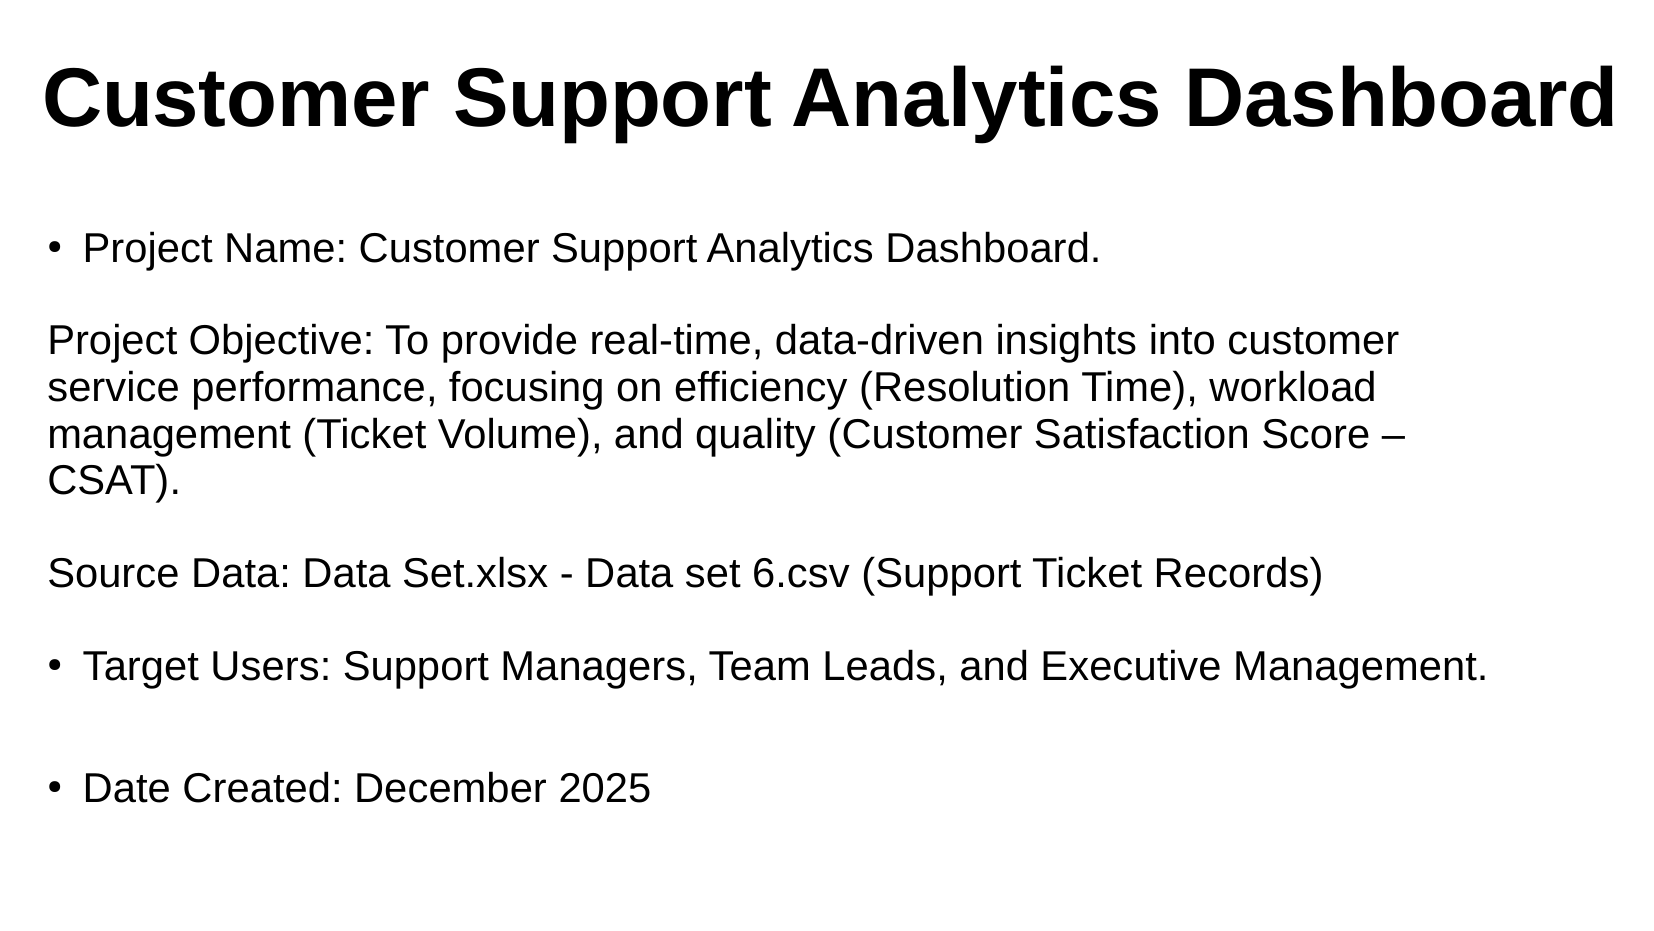

# Customer Support Analytics Dashboard
Project Name: Customer Support Analytics Dashboard.
Project Objective: To provide real-time, data-driven insights into customer service performance, focusing on efficiency (Resolution Time), workload management (Ticket Volume), and quality (Customer Satisfaction Score – CSAT).
Source Data: Data Set.xlsx - Data set 6.csv (Support Ticket Records)
Target Users: Support Managers, Team Leads, and Executive Management.
Date Created: December 2025